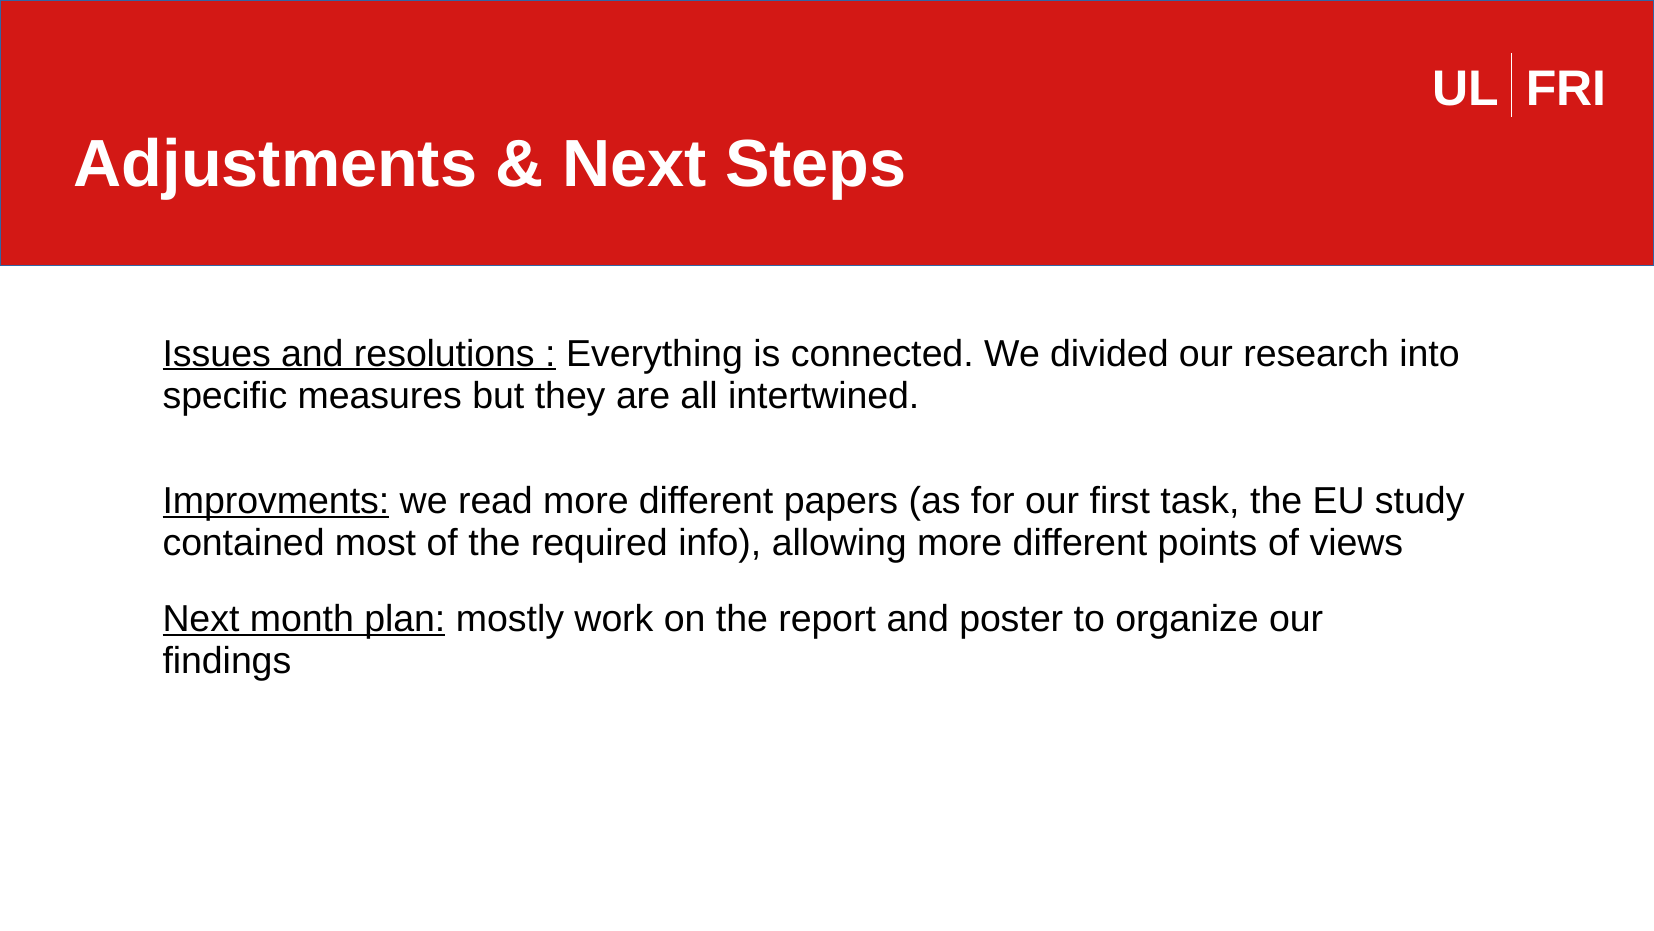

UL FRI
Adjustments & Next Steps
Issues and resolutions : Everything is connected. We divided our research into specific measures but they are all intertwined.
Improvments: we read more different papers (as for our first task, the EU study contained most of the required info), allowing more different points of views
Next month plan: mostly work on the report and poster to organize our findings